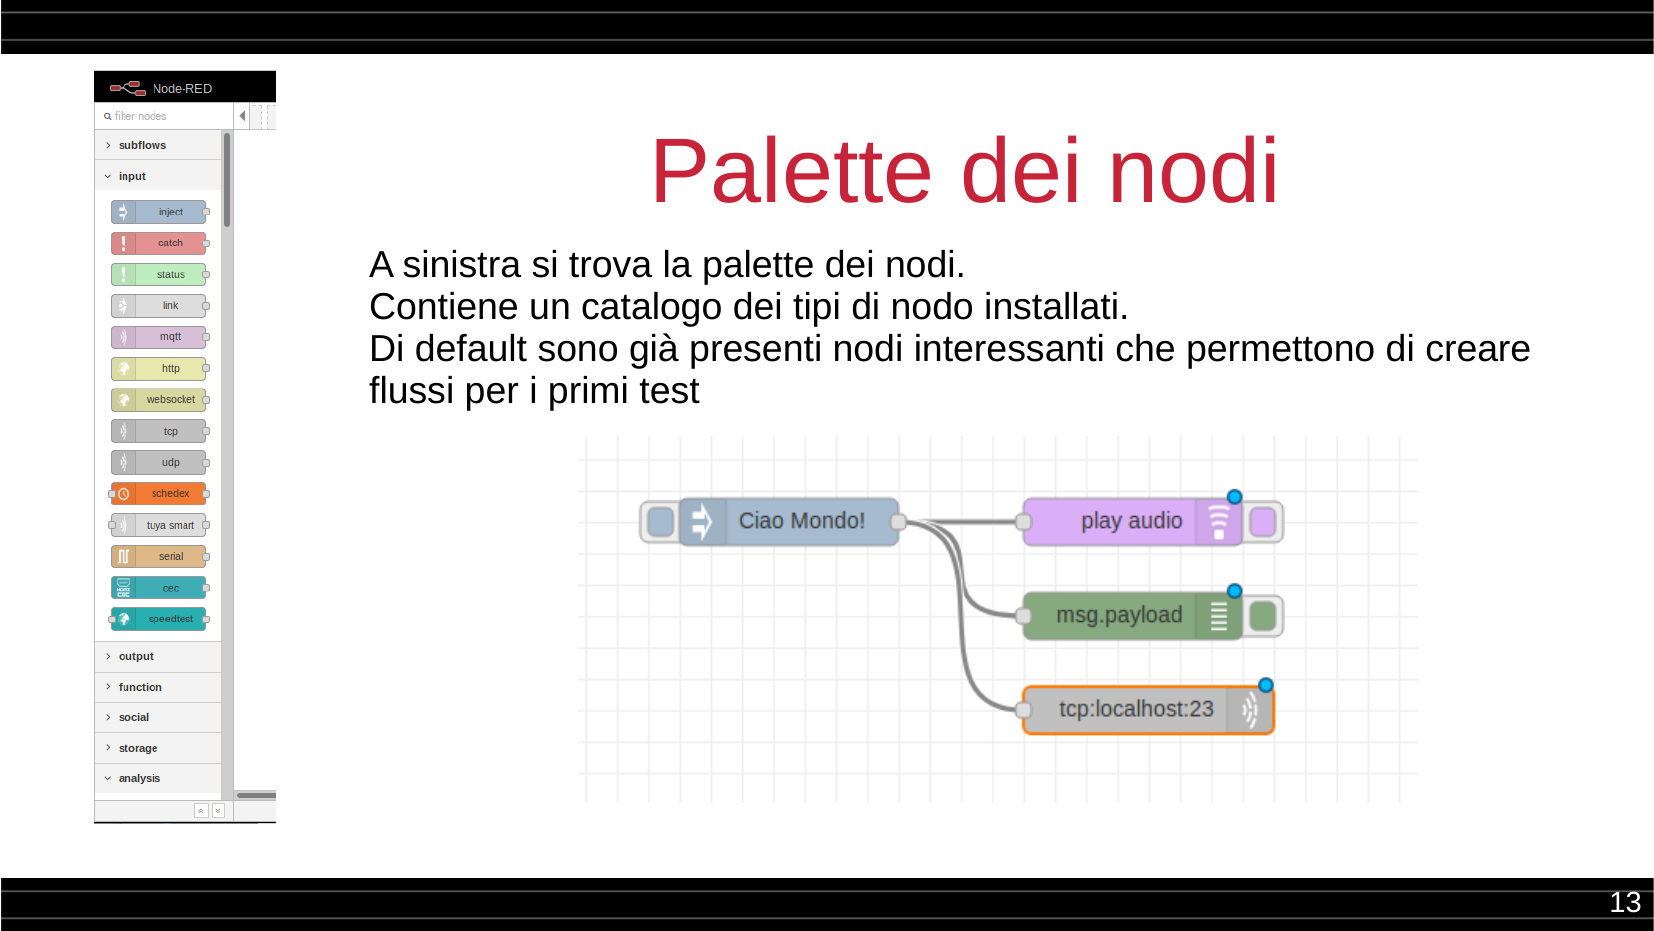

# Palette dei nodi
A sinistra si trova la palette dei nodi.
Contiene un catalogo dei tipi di nodo installati.
Di default sono già presenti nodi interessanti che permettono di creare flussi per i primi test